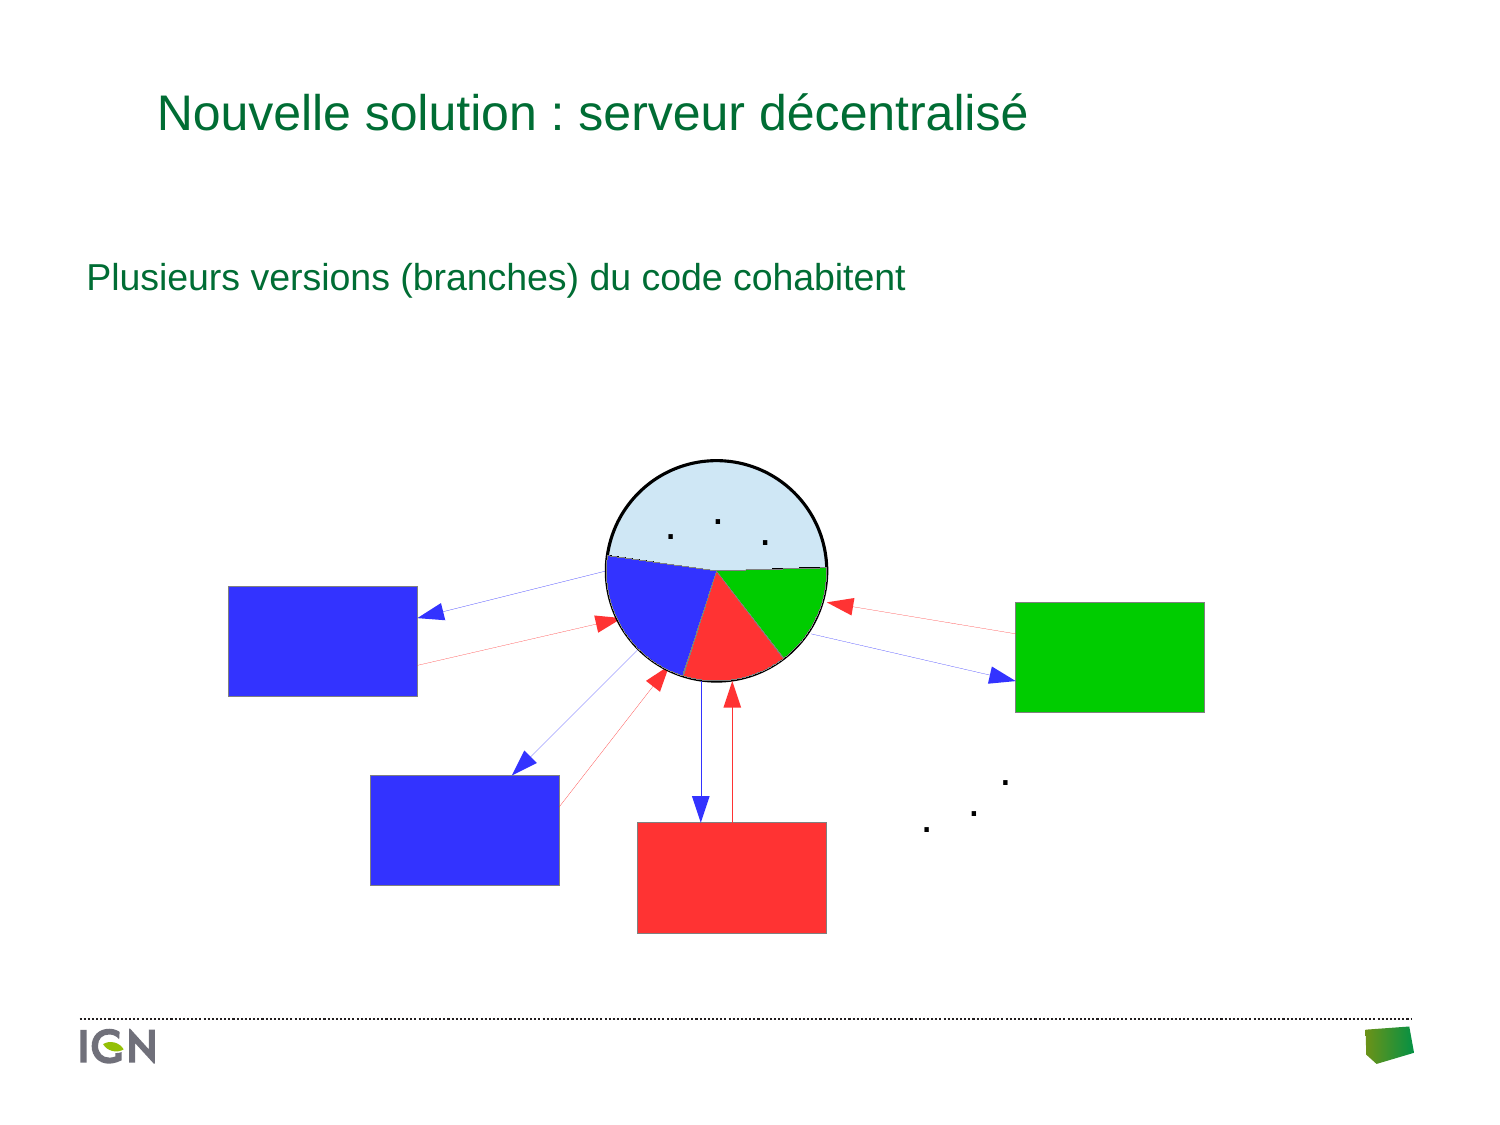

# Nouvelle solution : serveur décentralisé
Plusieurs versions (branches) du code cohabitent
.
.
.
.
.
.